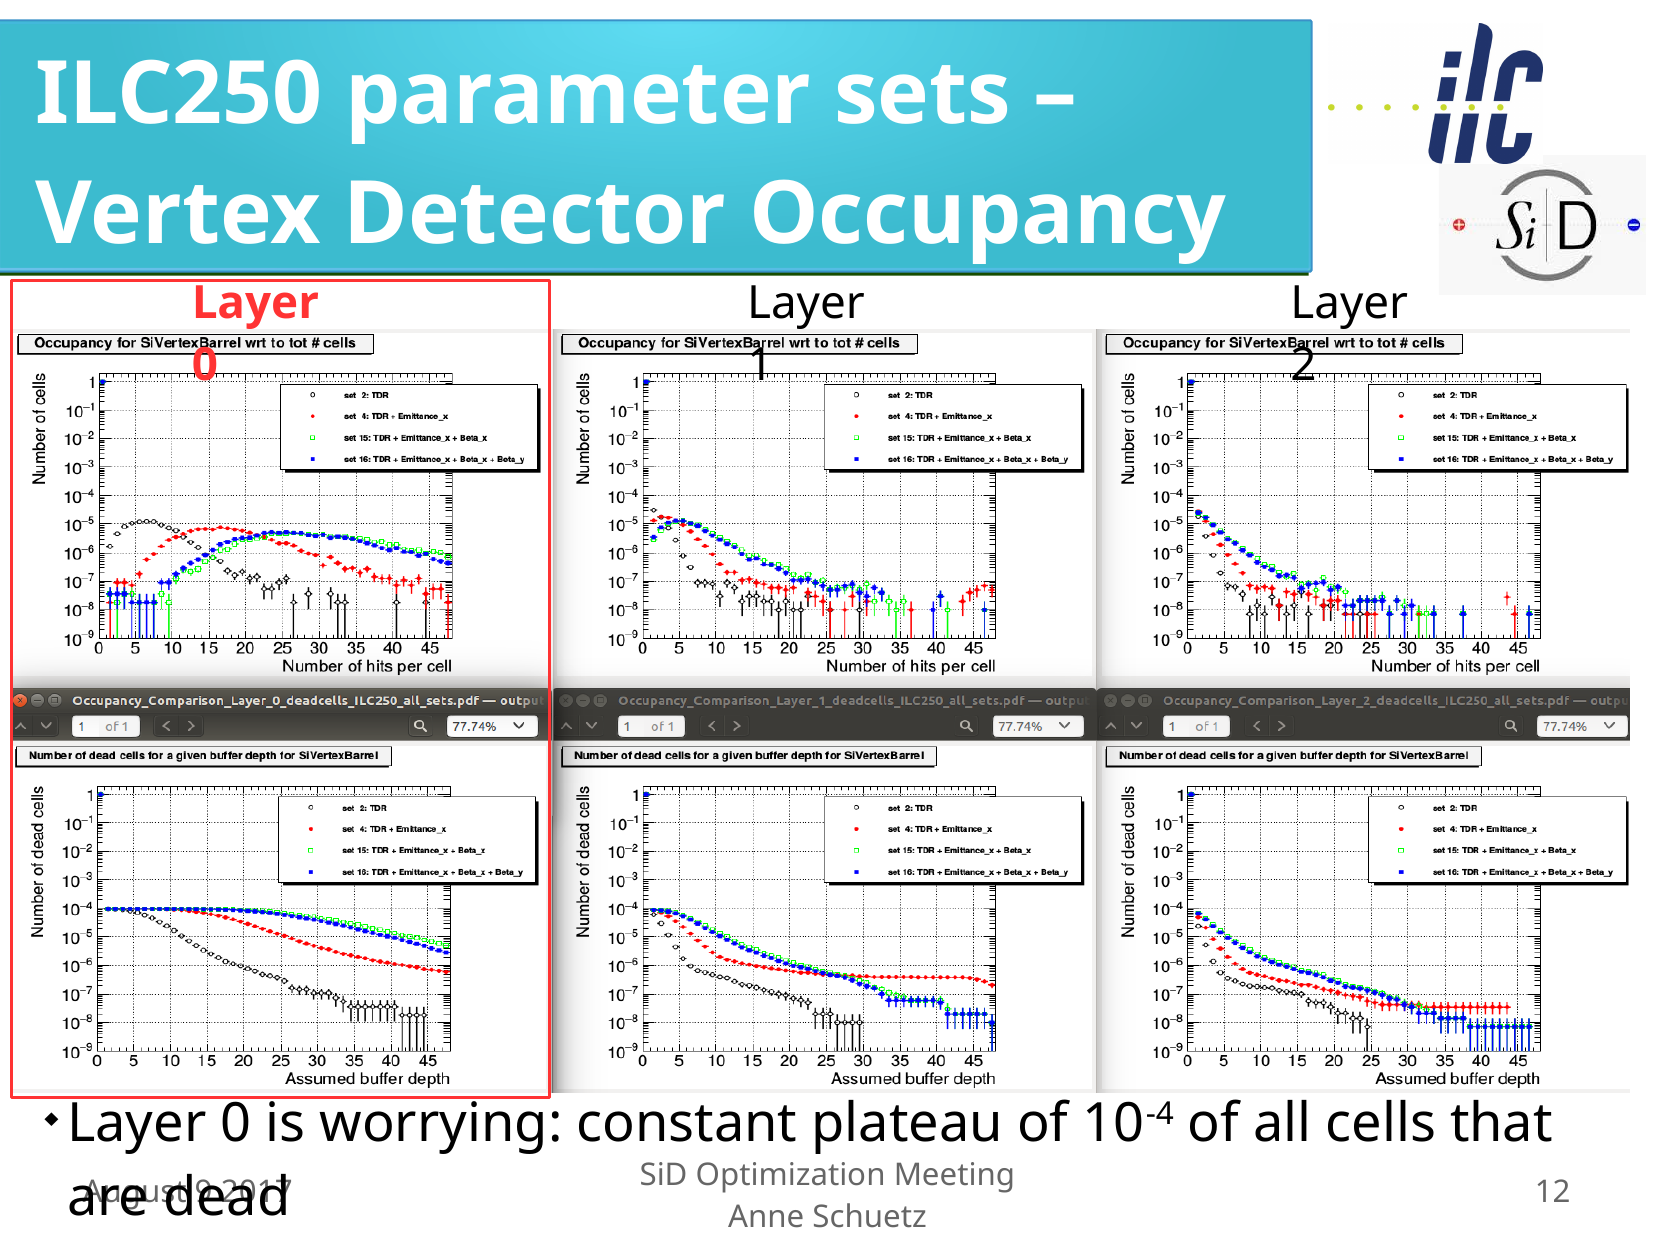

# ILC250 parameter sets – Vertex Detector Occupancy
Layer 0
Layer 1
Layer 2
Layer 0 is worrying: constant plateau of 10-4 of all cells that are dead
12